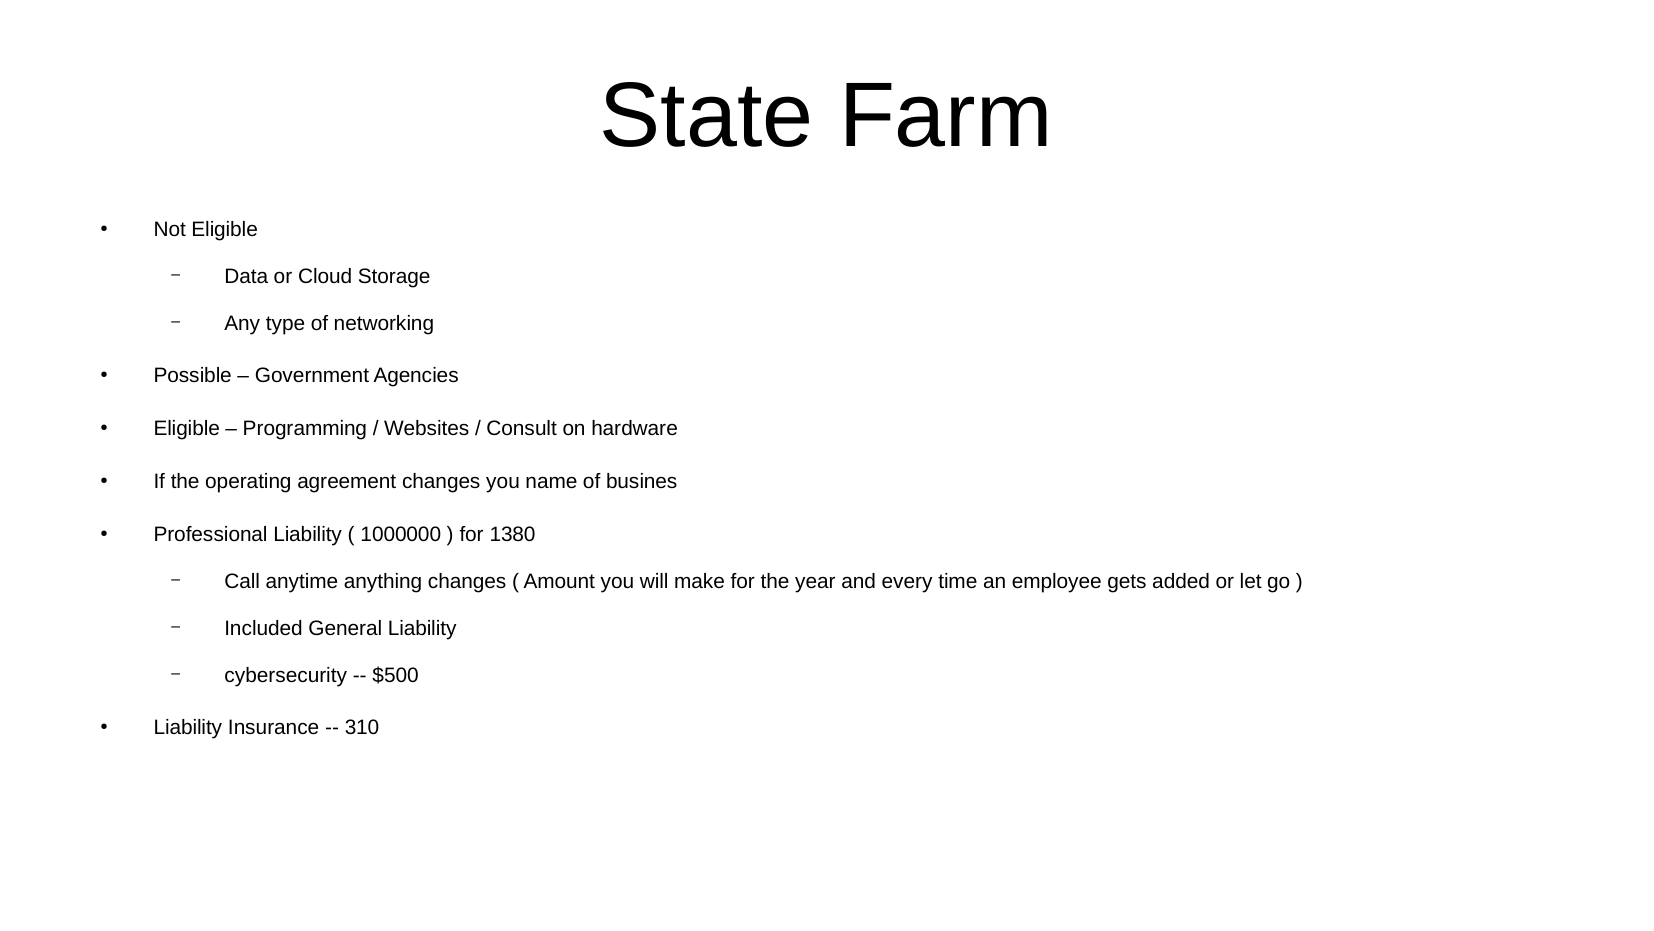

# State Farm
Not Eligible
Data or Cloud Storage
Any type of networking
Possible – Government Agencies
Eligible – Programming / Websites / Consult on hardware
If the operating agreement changes you name of busines
Professional Liability ( 1000000 ) for 1380
Call anytime anything changes ( Amount you will make for the year and every time an employee gets added or let go )
Included General Liability
cybersecurity -- $500
Liability Insurance -- 310